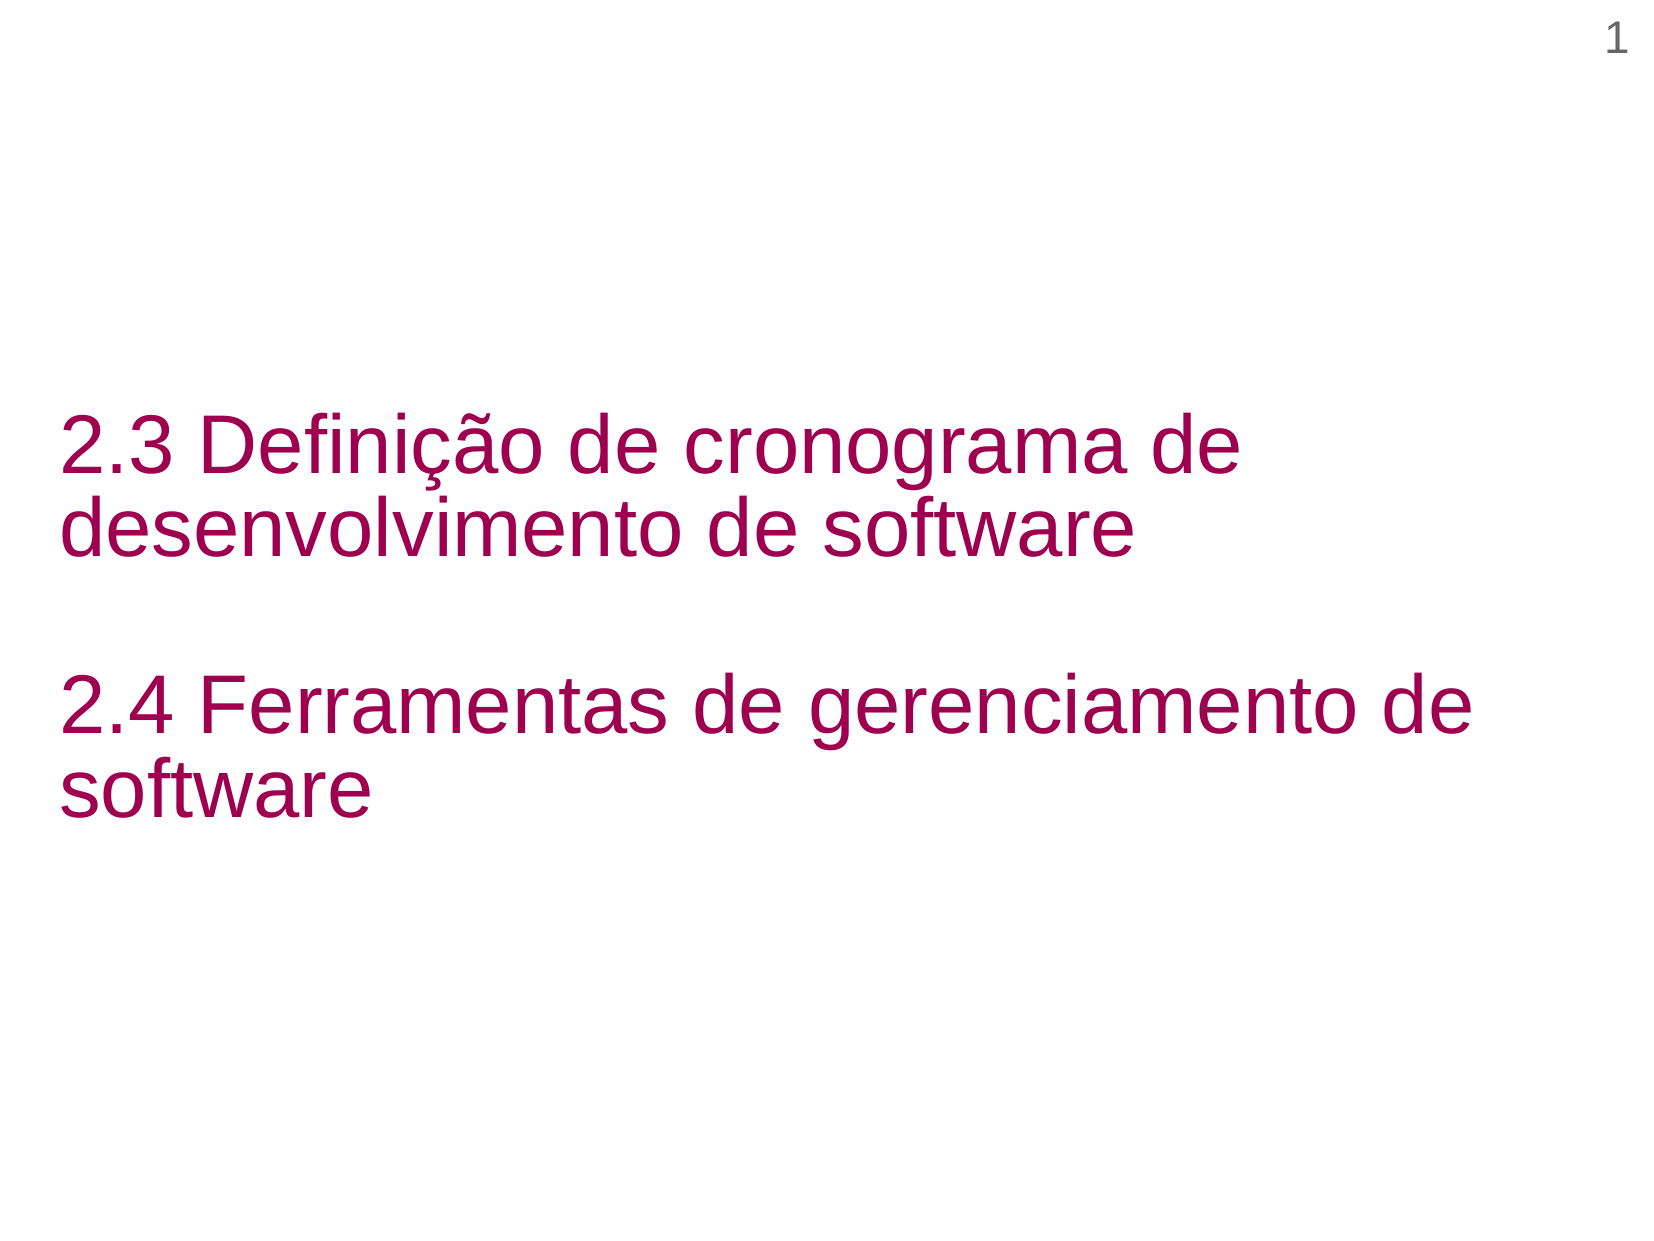

1
# 2.3 Definição de cronograma de desenvolvimento de software
2.4 Ferramentas de gerenciamento de software